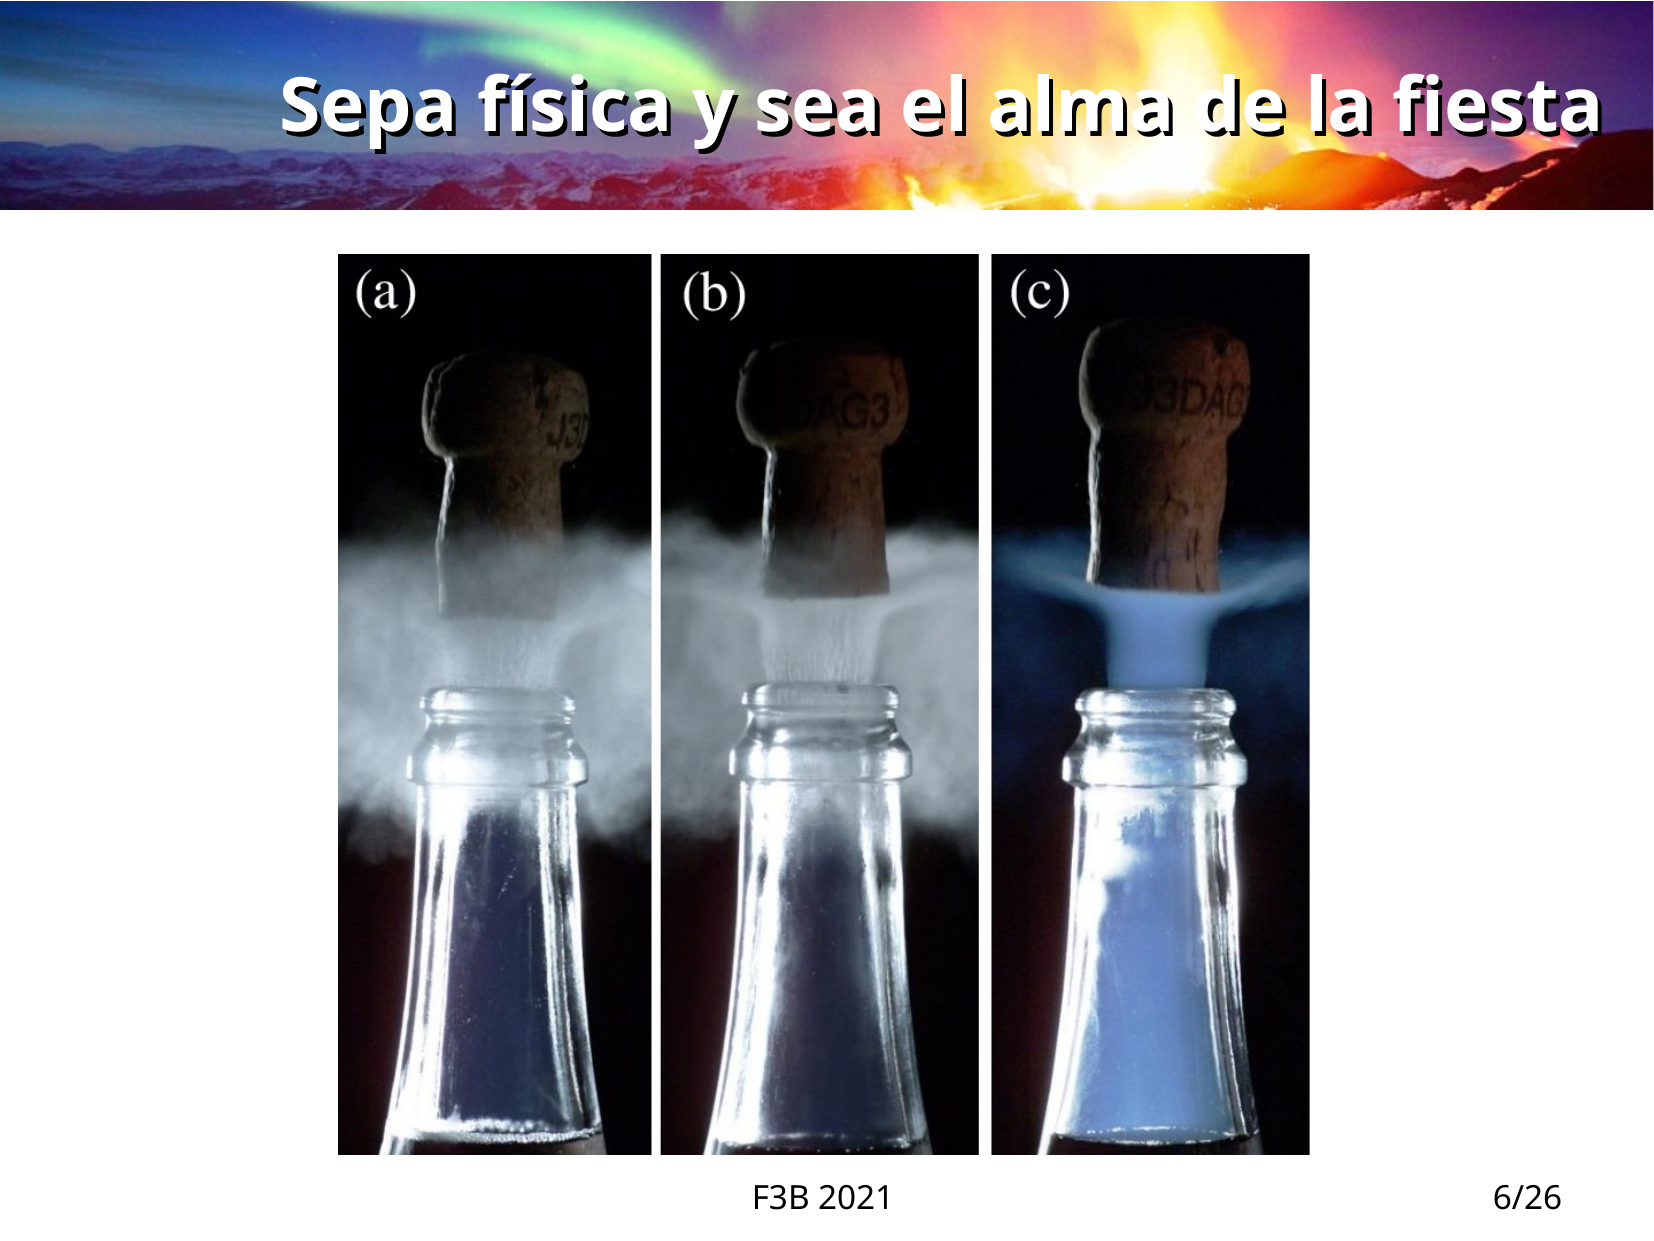

# Sepa física y sea el alma de la fiesta
F3B 2021
6